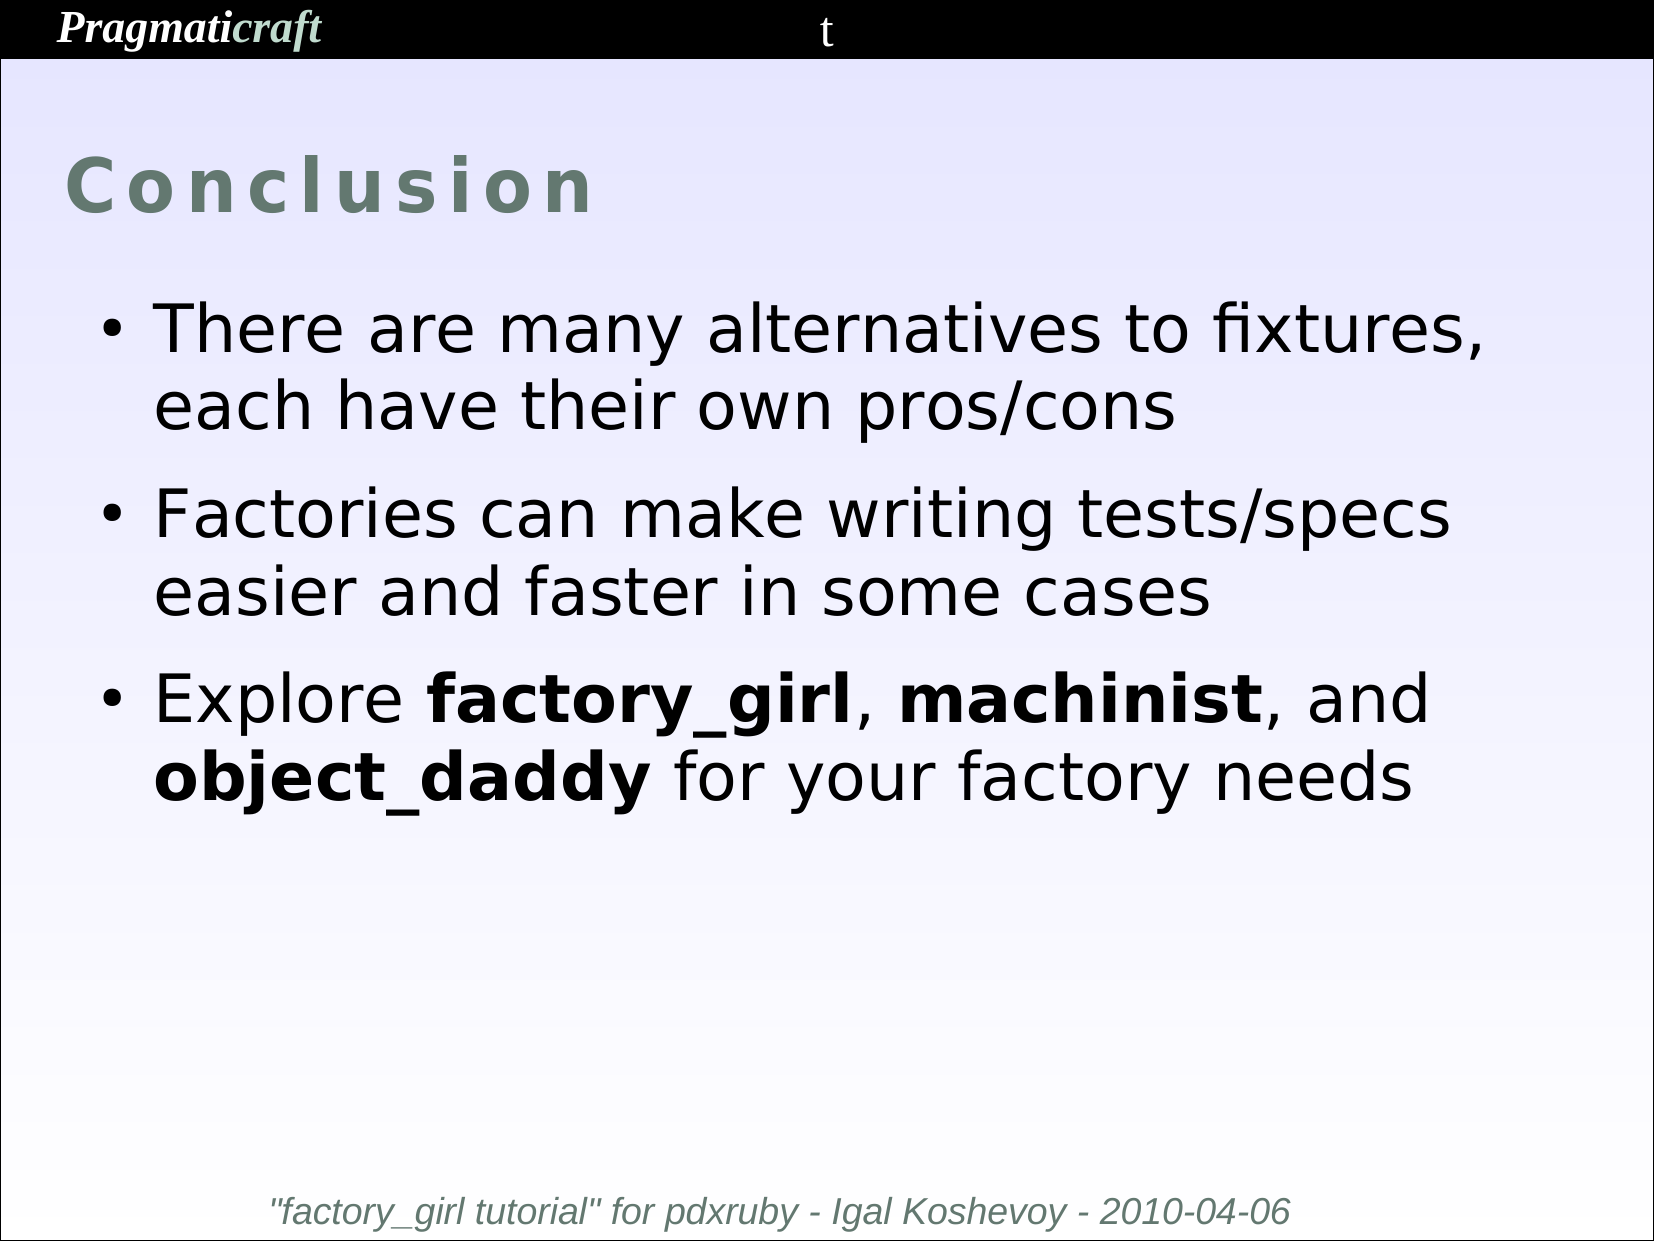

# Conclusion
There are many alternatives to fixtures, each have their own pros/cons
Factories can make writing tests/specs easier and faster in some cases
Explore factory_girl, machinist, and object_daddy for your factory needs